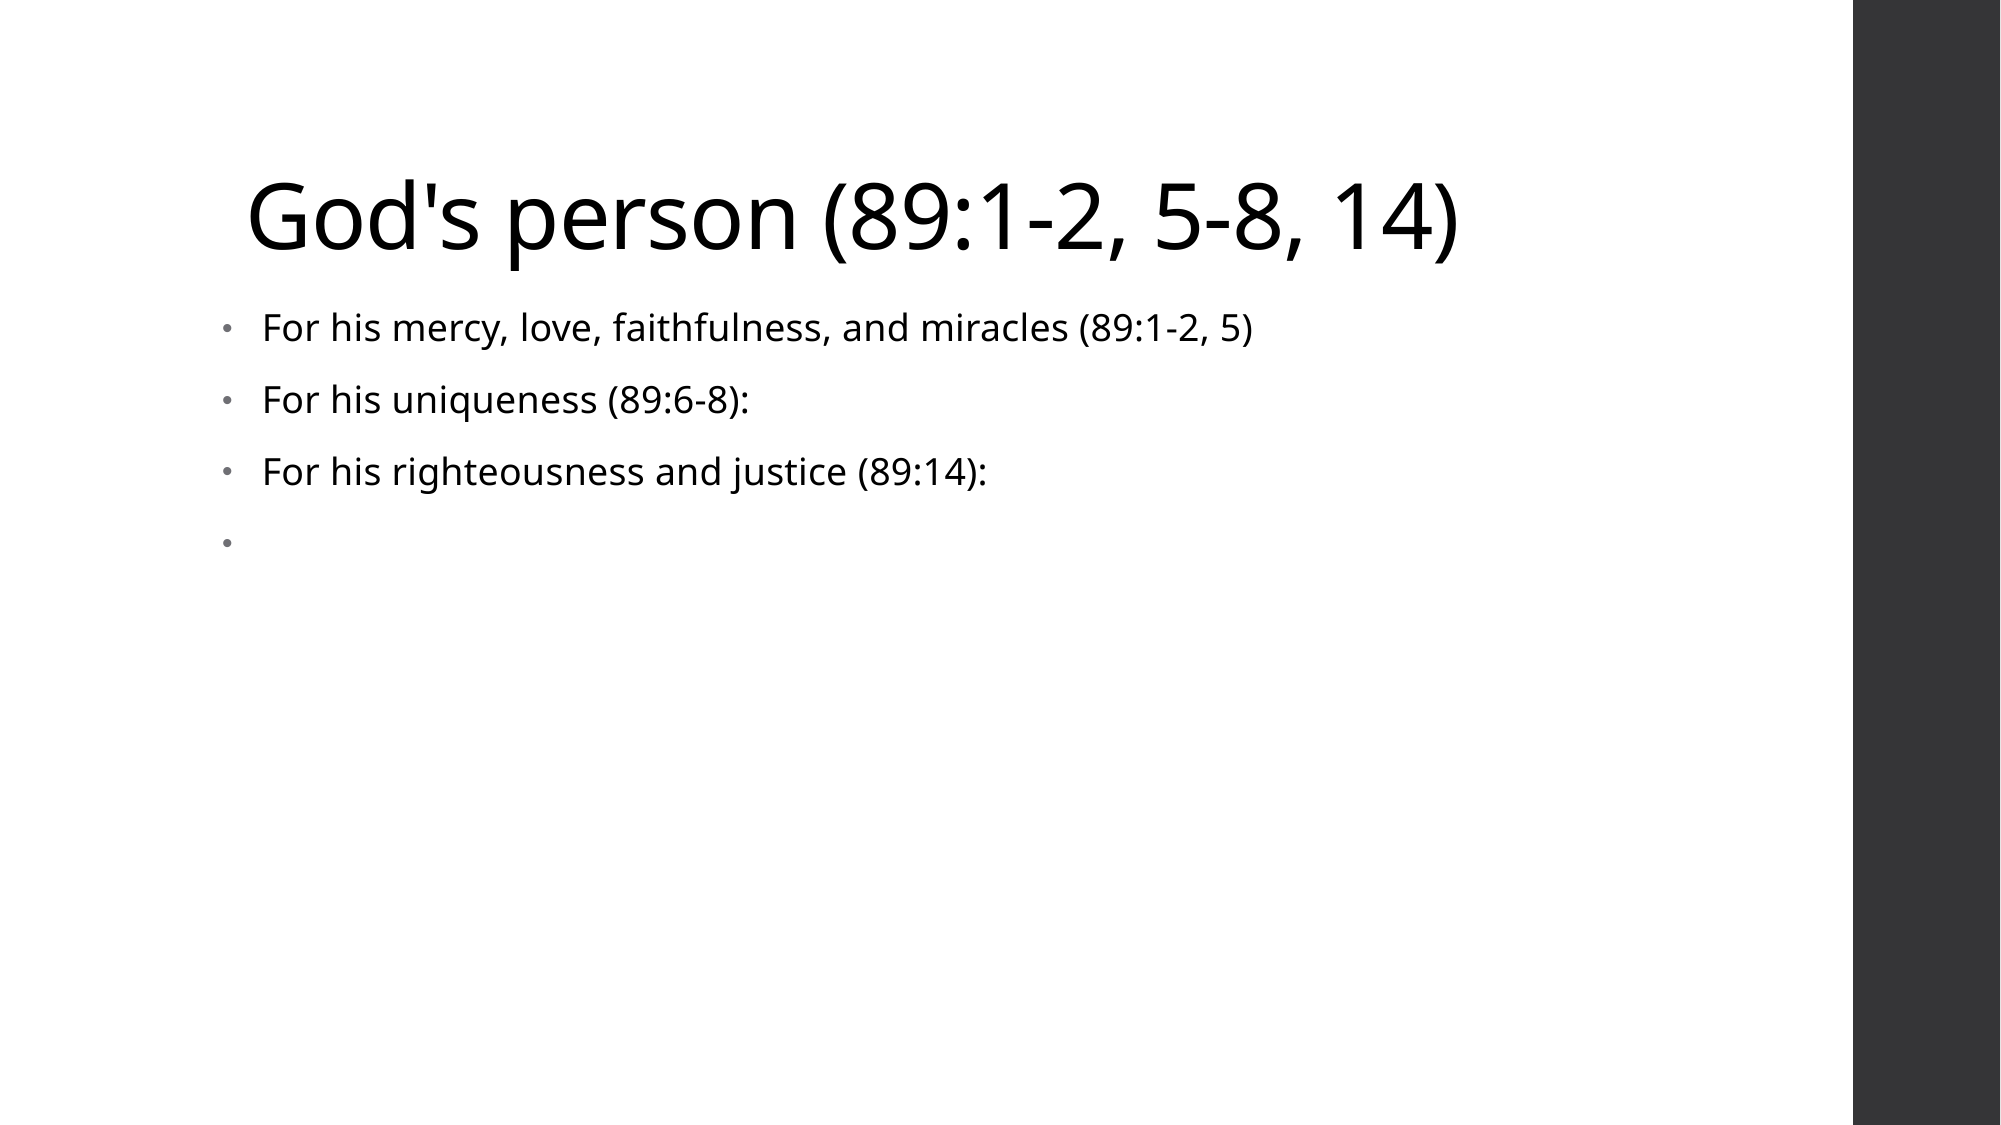

# God's person (89:1-2, 5-8, 14)
 For his mercy, love, faithfulness, and miracles (89:1-2, 5)
 For his uniqueness (89:6-8):
 For his righteousness and justice (89:14):